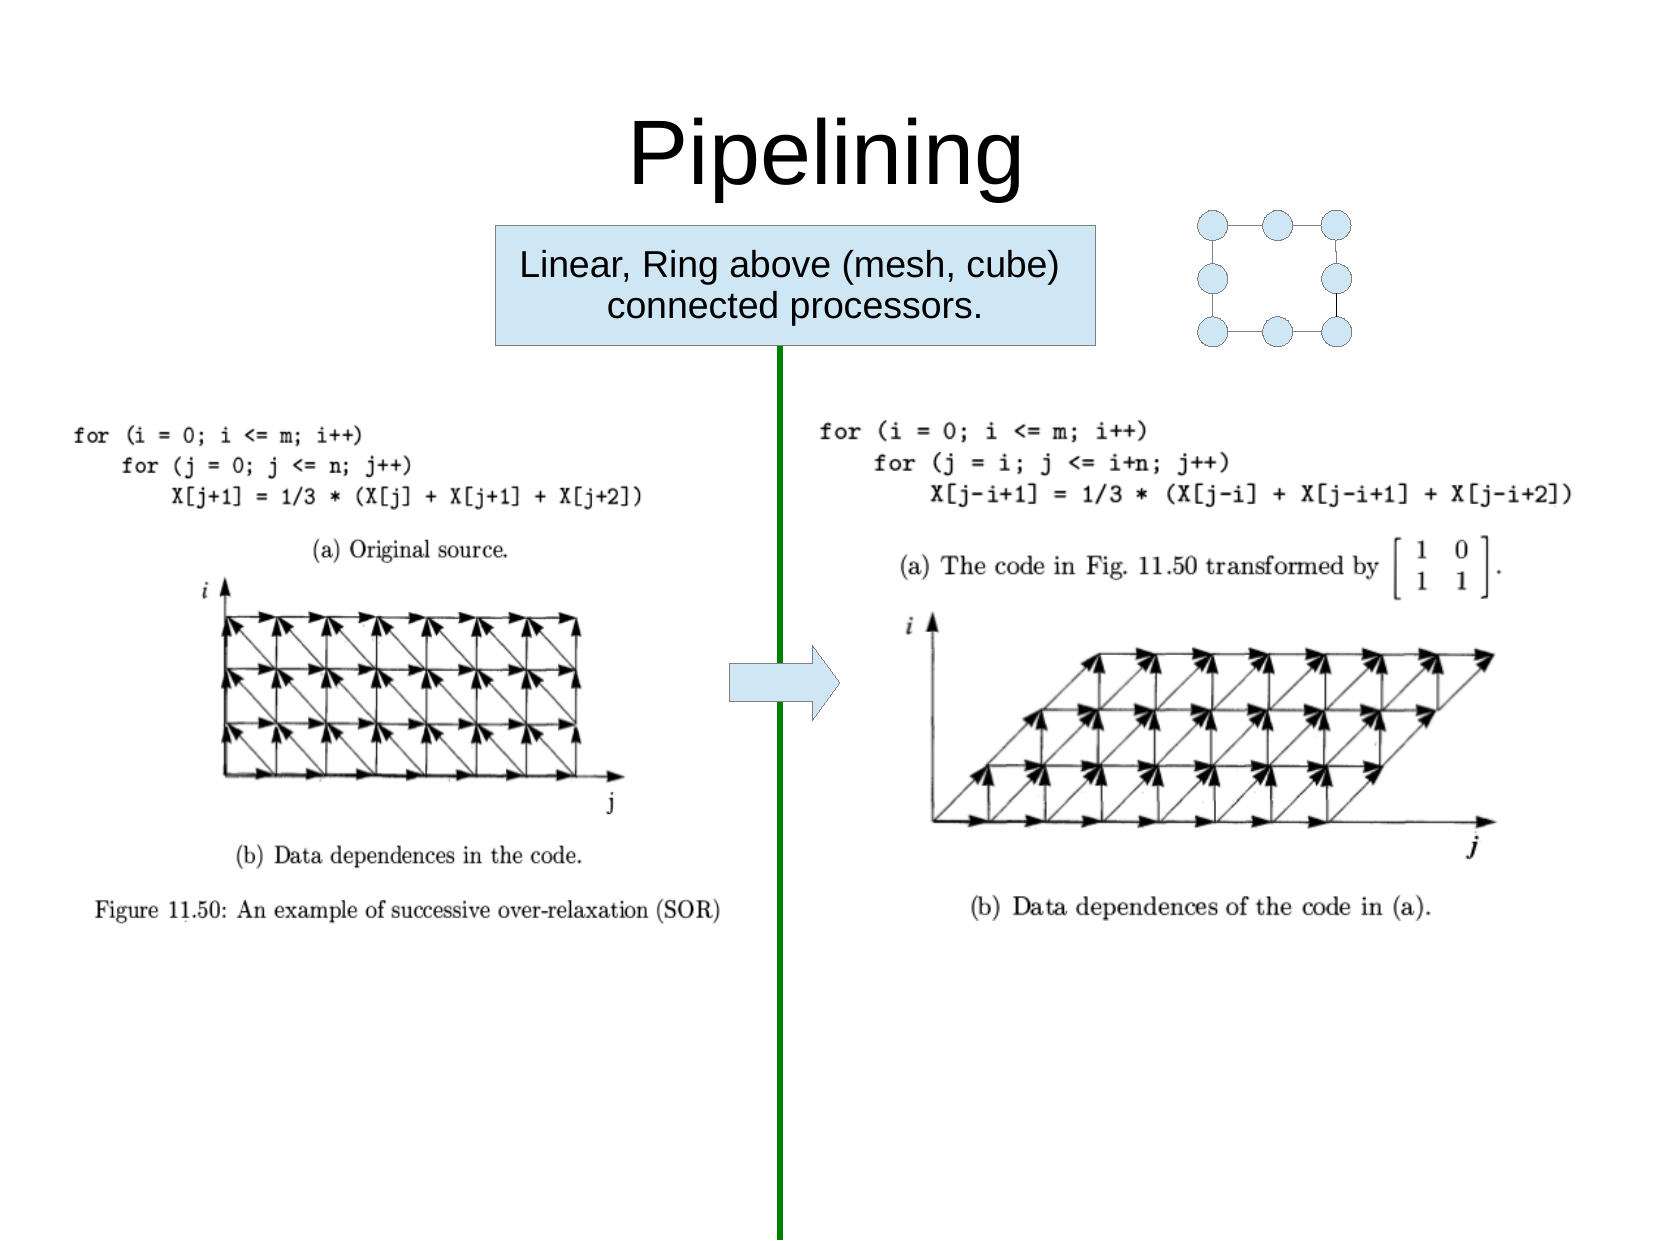

# Pipelining
Linear, Ring above (mesh, cube)
connected processors.